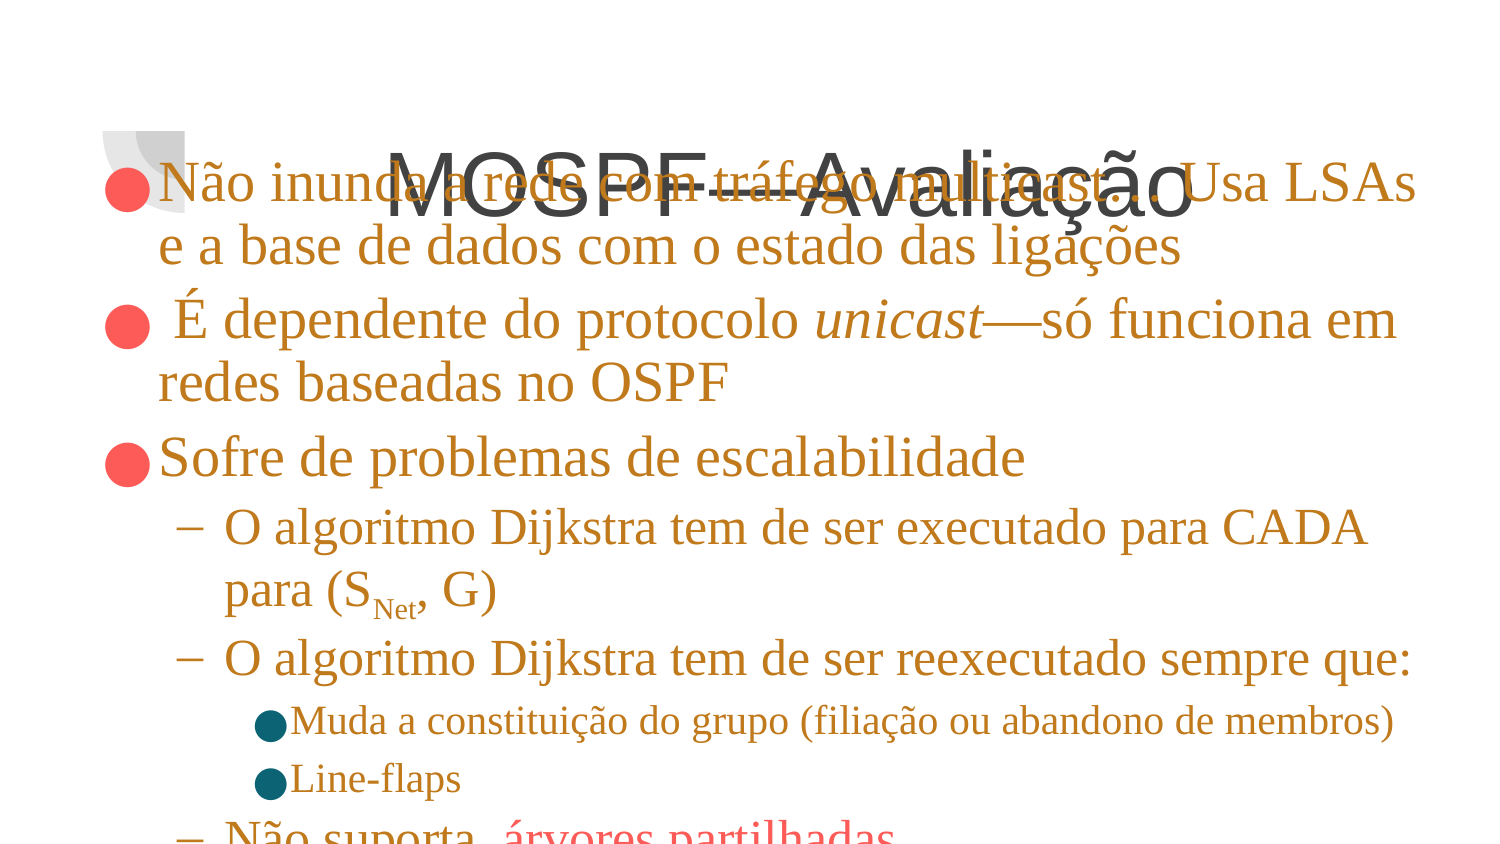

# MOSPF—Avaliação
Não inunda a rede com tráfego multicast… Usa LSAs e a base de dados com o estado das ligações
 É dependente do protocolo unicast—só funciona em redes baseadas no OSPF
Sofre de problemas de escalabilidade
O algoritmo Dijkstra tem de ser executado para CADA para (SNet, G)
O algoritmo Dijkstra tem de ser reexecutado sempre que:
Muda a constituição do grupo (filiação ou abandono de membros)
Line-flaps
Não suporta árvores partilhadas
Não é adequado para…
Redes com grande número de emissores